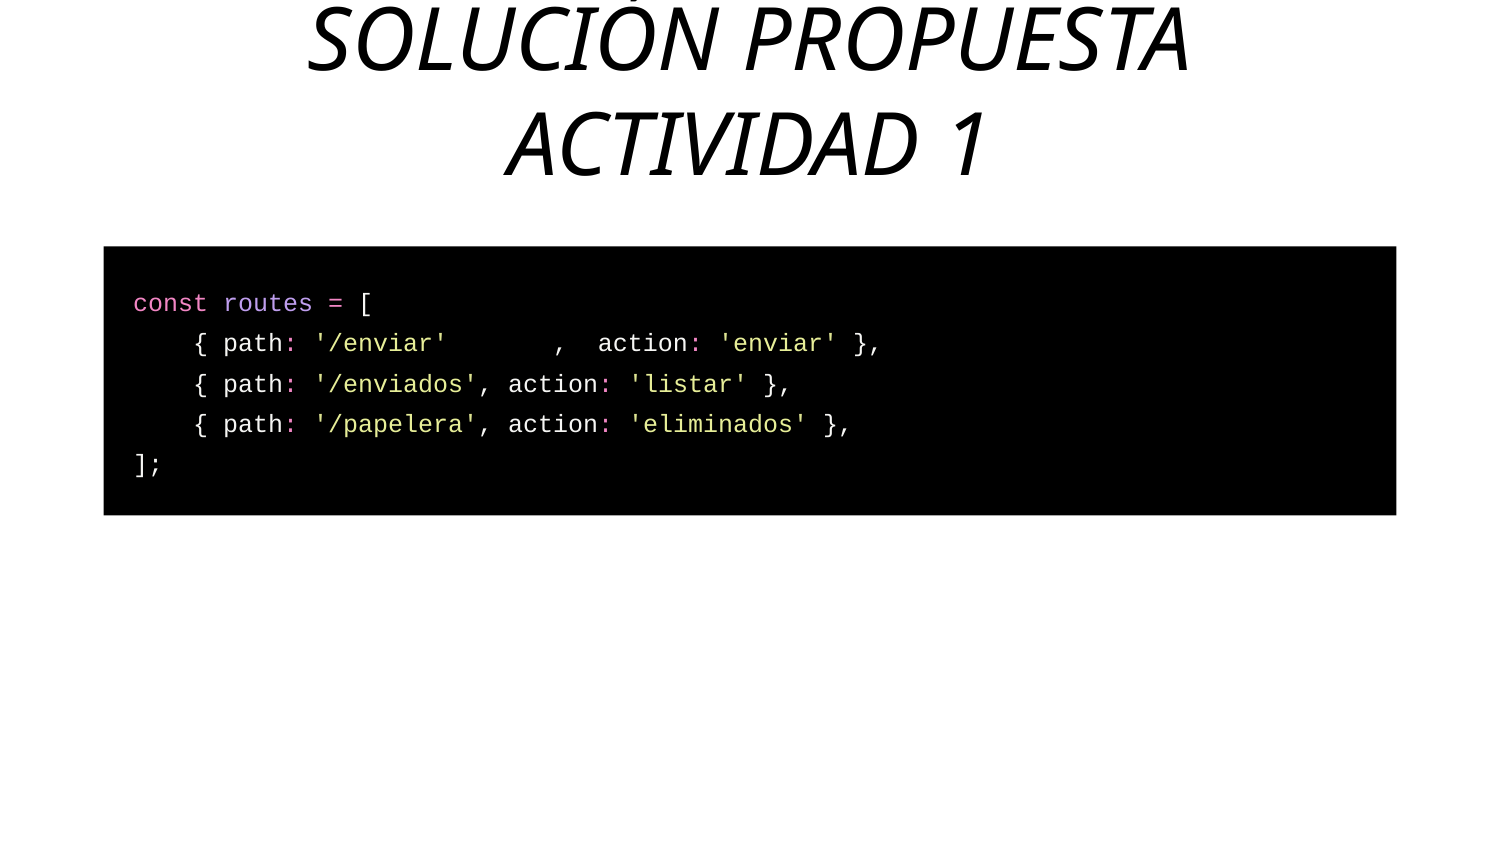

SOLUCIÓN PROPUESTA ACTIVIDAD 1
const routes = [
 { path: '/enviar' , action: 'enviar' },
 { path: '/enviados', action: 'listar' },
 { path: '/papelera', action: 'eliminados' },
];